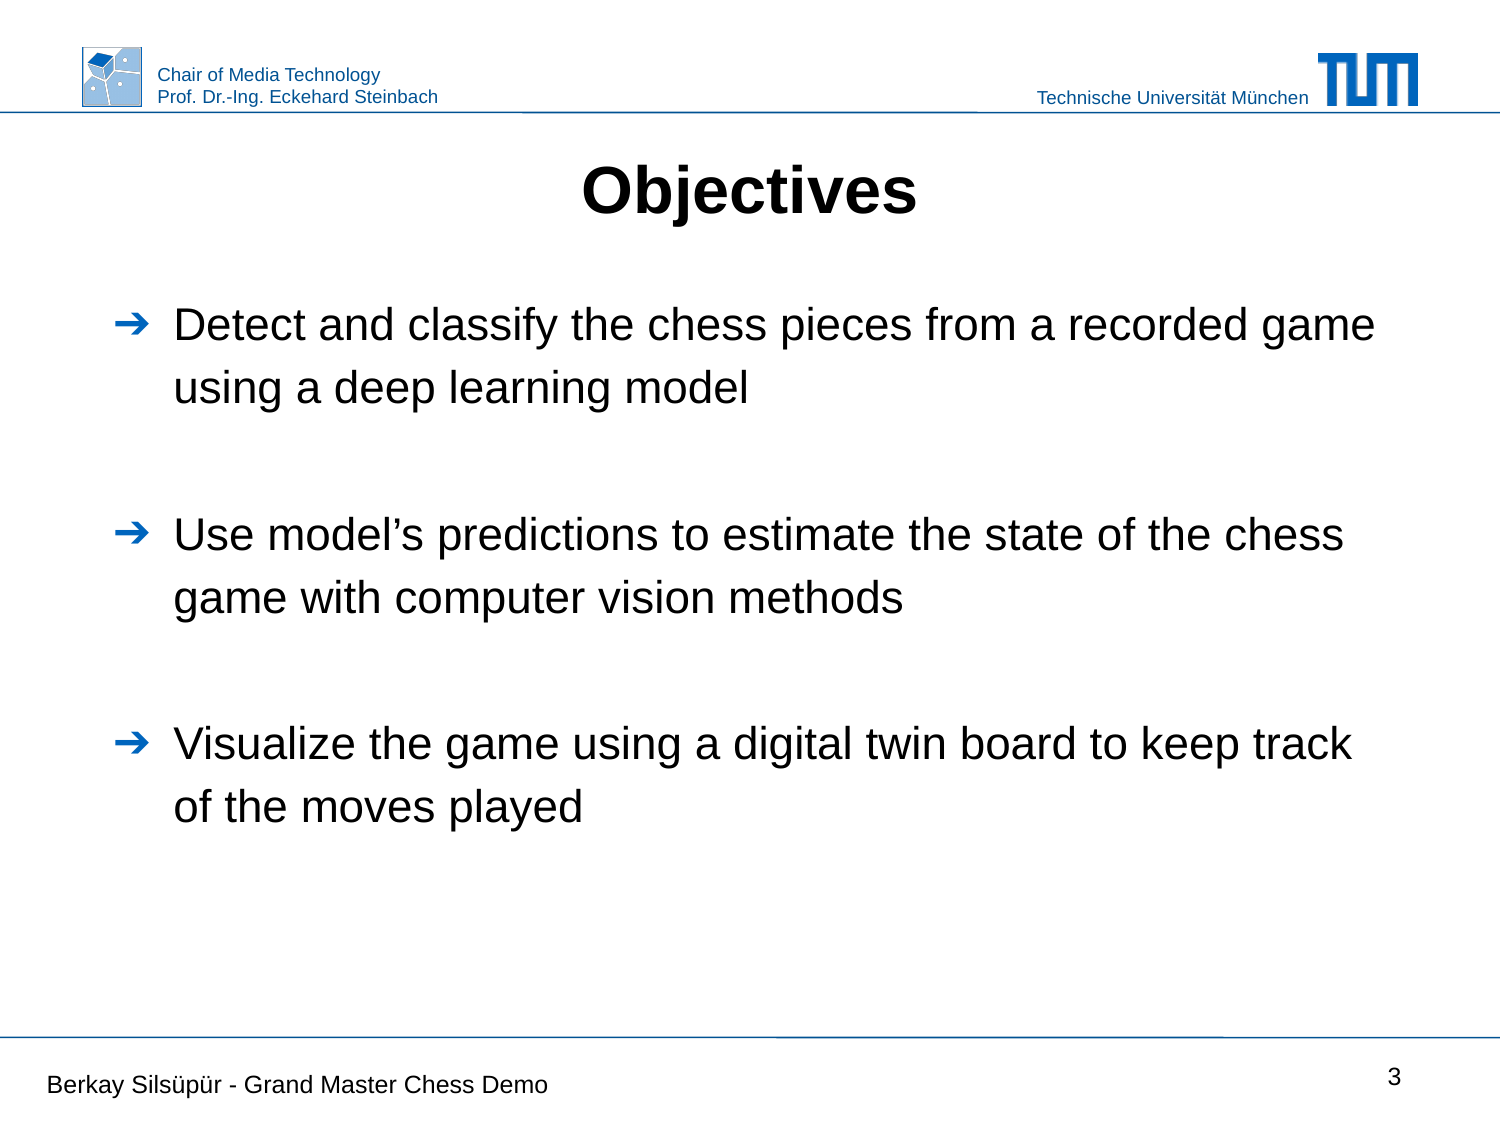

# Objectives
Detect and classify the chess pieces from a recorded game using a deep learning model
Use model’s predictions to estimate the state of the chess game with computer vision methods
Visualize the game using a digital twin board to keep track of the moves played
Berkay Silsüpür - Grand Master Chess Demo